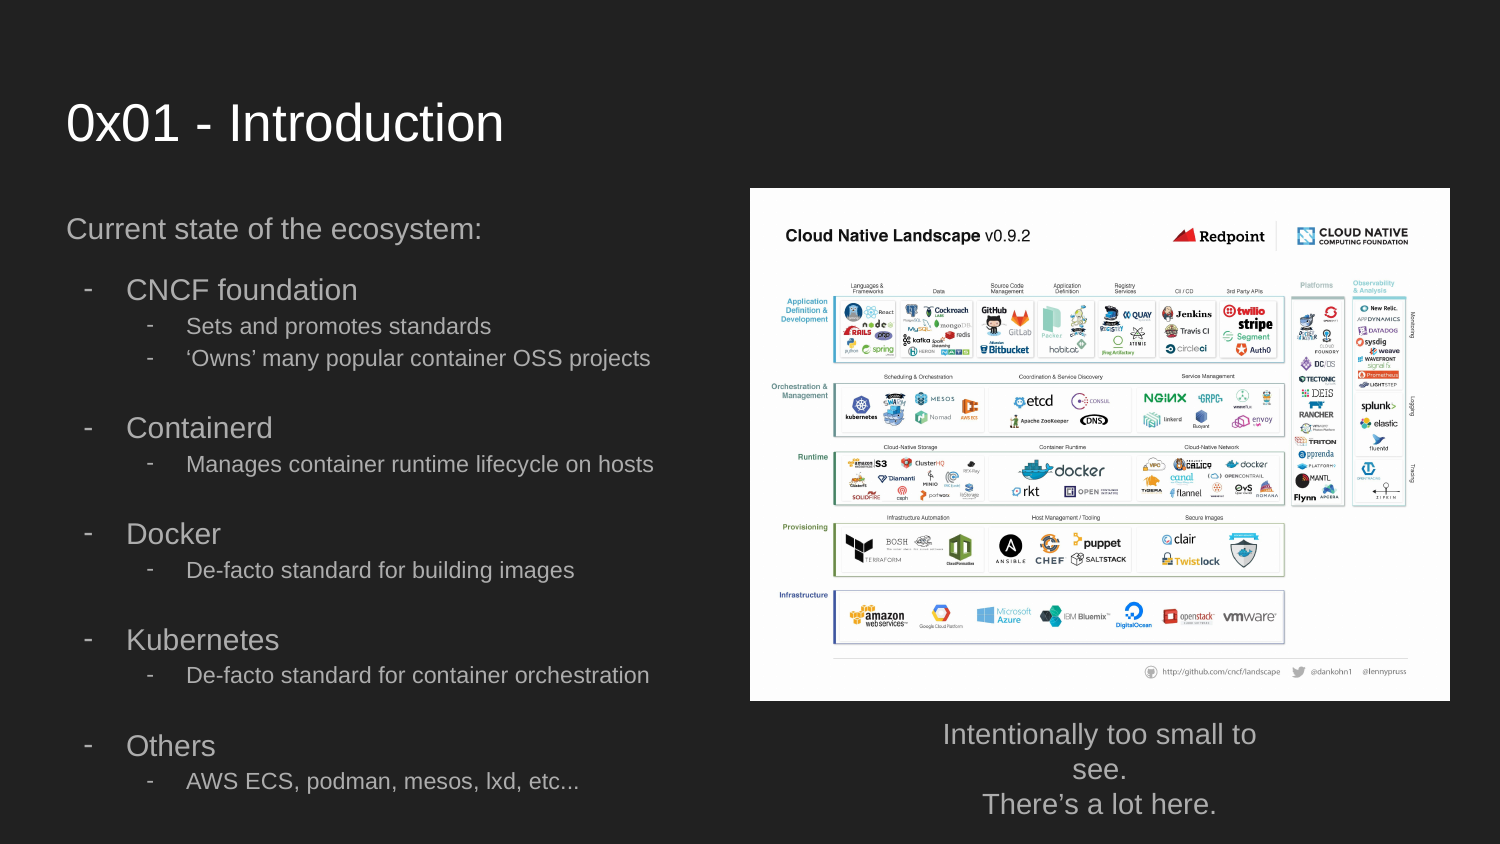

# 0x01 - Introduction
Current state of the ecosystem:
CNCF foundation
Sets and promotes standards
‘Owns’ many popular container OSS projects
Containerd
Manages container runtime lifecycle on hosts
Docker
De-facto standard for building images
Kubernetes
De-facto standard for container orchestration
Others
AWS ECS, podman, mesos, lxd, etc...
Intentionally too small to see.
There’s a lot here.